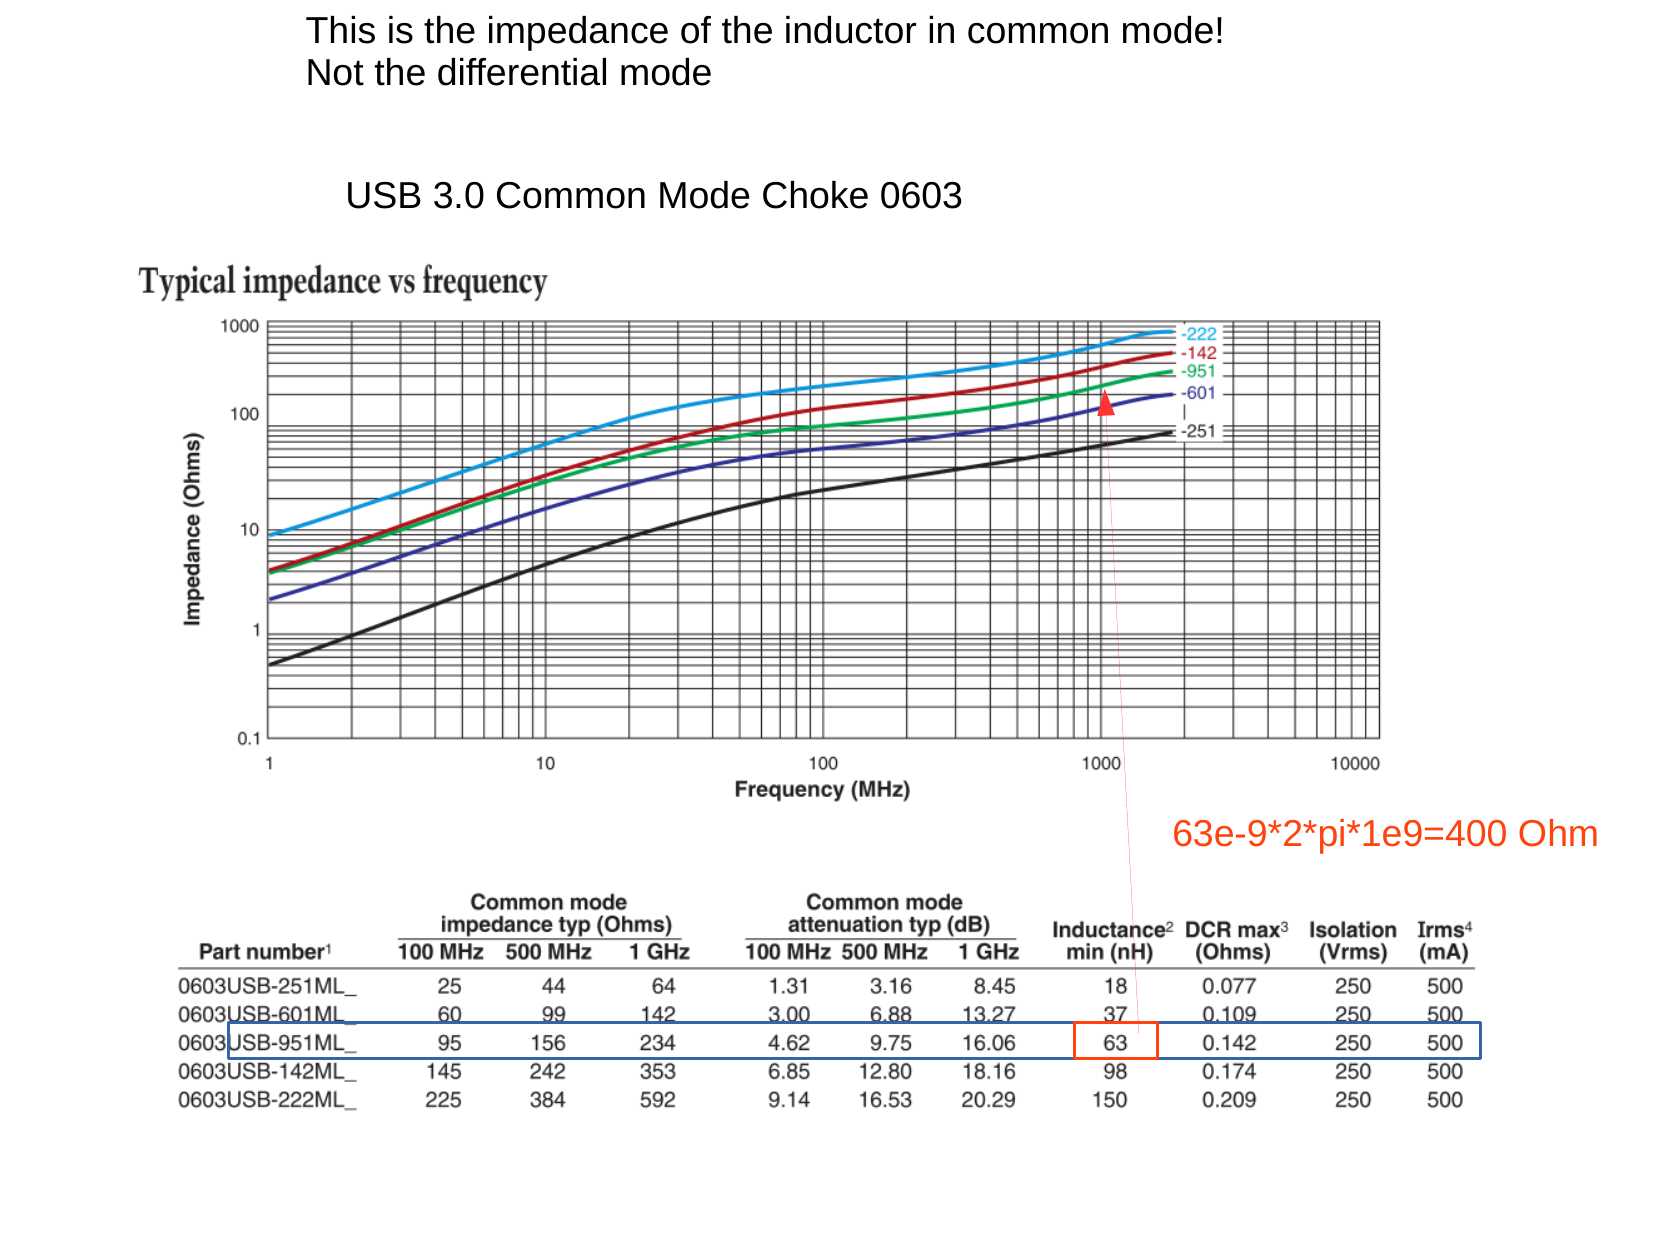

This is the impedance of the inductor in common mode!
Not the differential mode
USB 3.0 Common Mode Choke 0603
63e-9*2*pi*1e9=400 Ohm